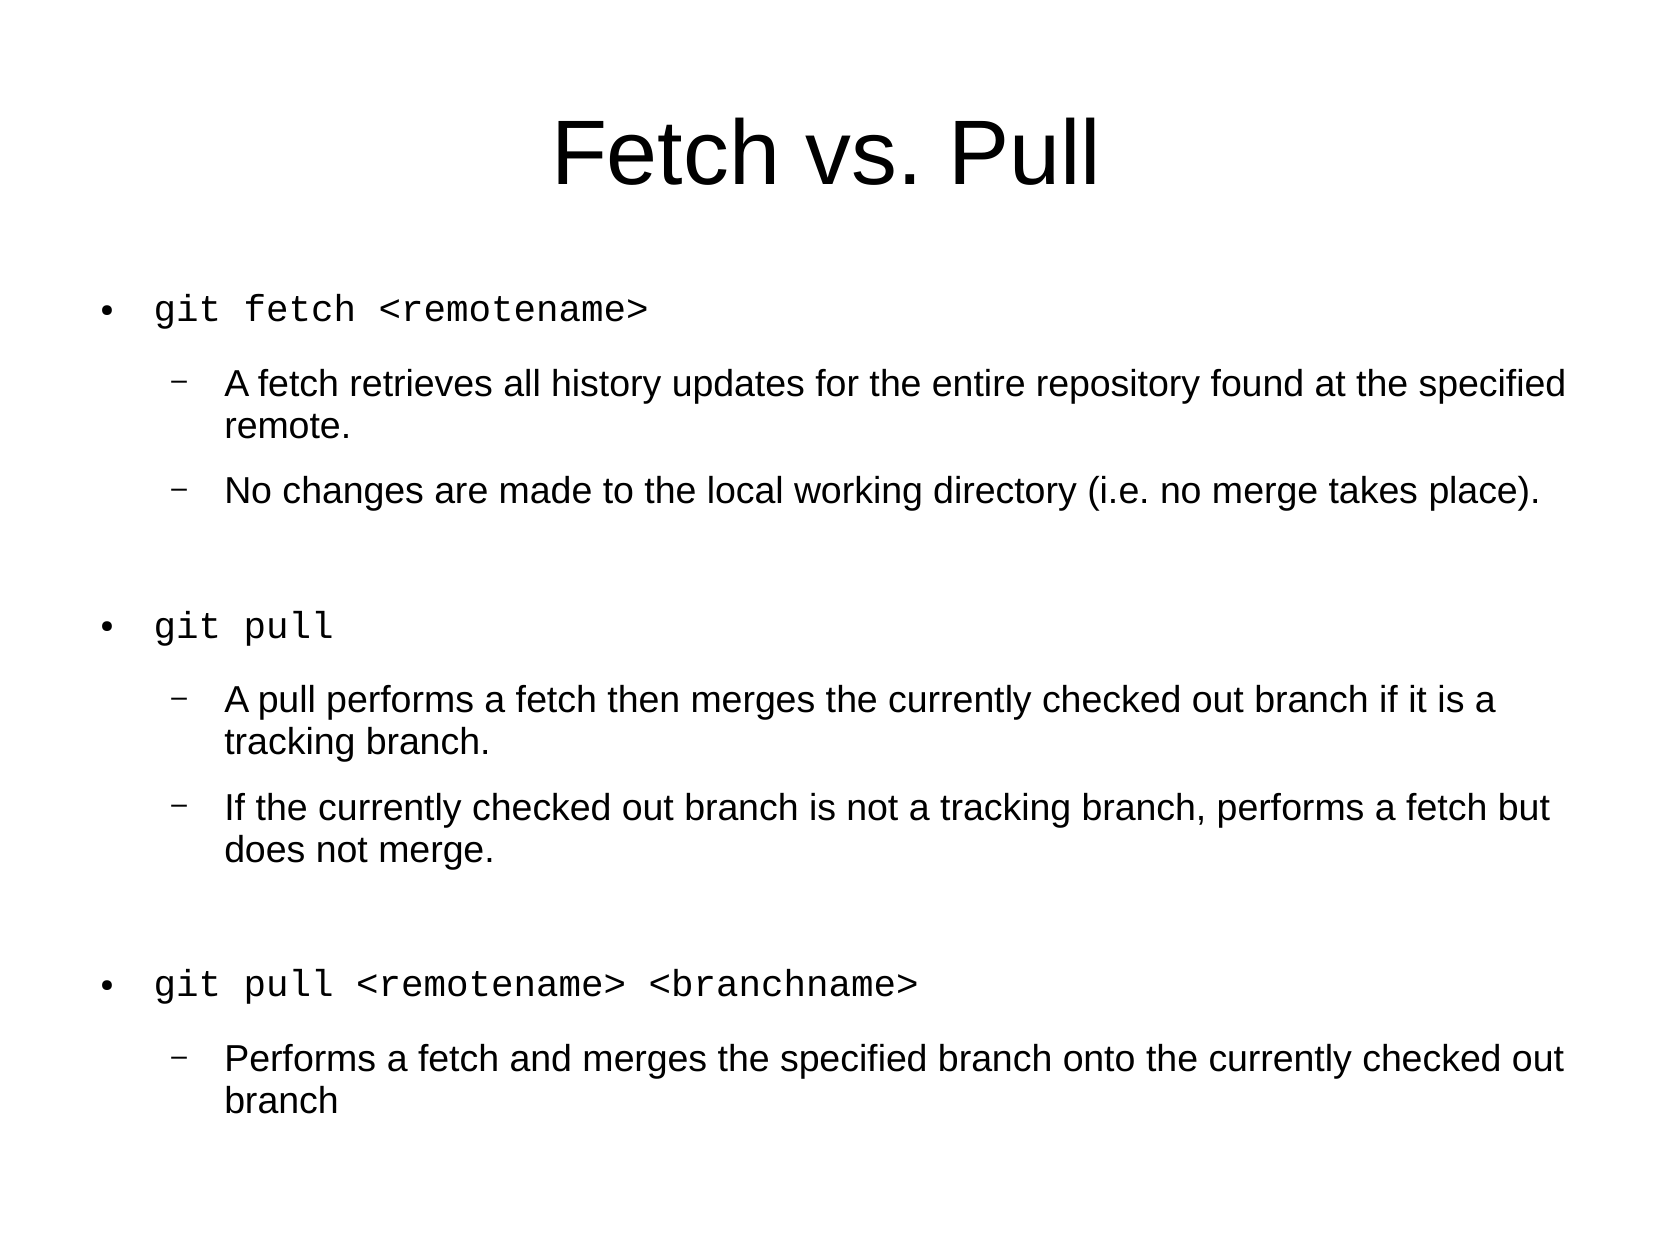

# Fetch vs. Pull
git fetch <remotename>
A fetch retrieves all history updates for the entire repository found at the specified remote.
No changes are made to the local working directory (i.e. no merge takes place).
git pull
A pull performs a fetch then merges the currently checked out branch if it is a tracking branch.
If the currently checked out branch is not a tracking branch, performs a fetch but does not merge.
git pull <remotename> <branchname>
Performs a fetch and merges the specified branch onto the currently checked out branch